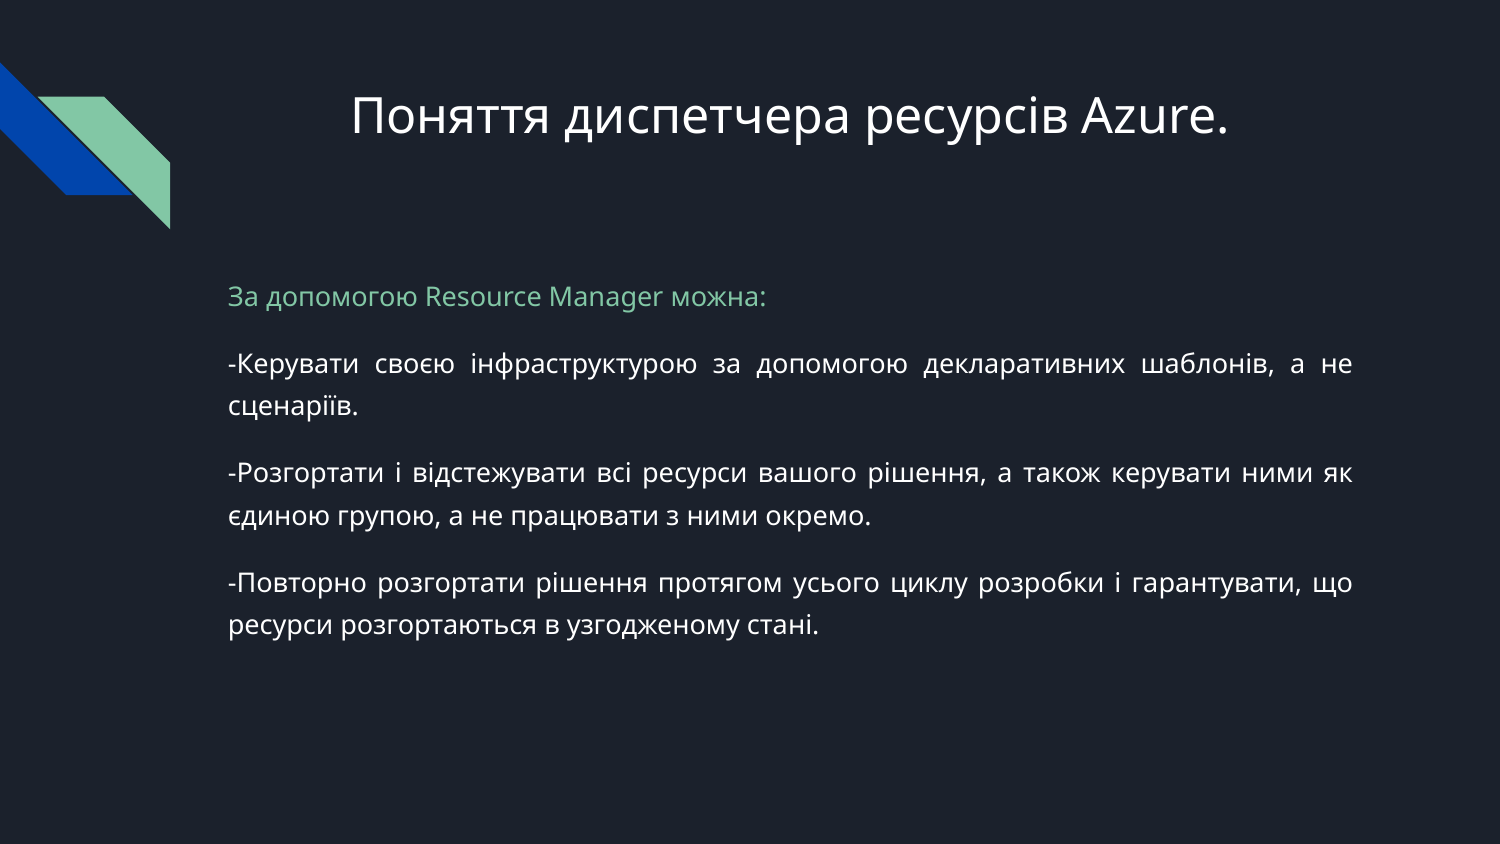

# Поняття диспетчера ресурсів Azure.
За допомогою Resource Manager можна:
-Керувати своєю інфраструктурою за допомогою декларативних шаблонів, а не сценаріїв.
-Розгортати і відстежувати всі ресурси вашого рішення, а також керувати ними як єдиною групою, а не працювати з ними окремо.
-Повторно розгортати рішення протягом усього циклу розробки і гарантувати, що ресурси розгортаються в узгодженому стані.